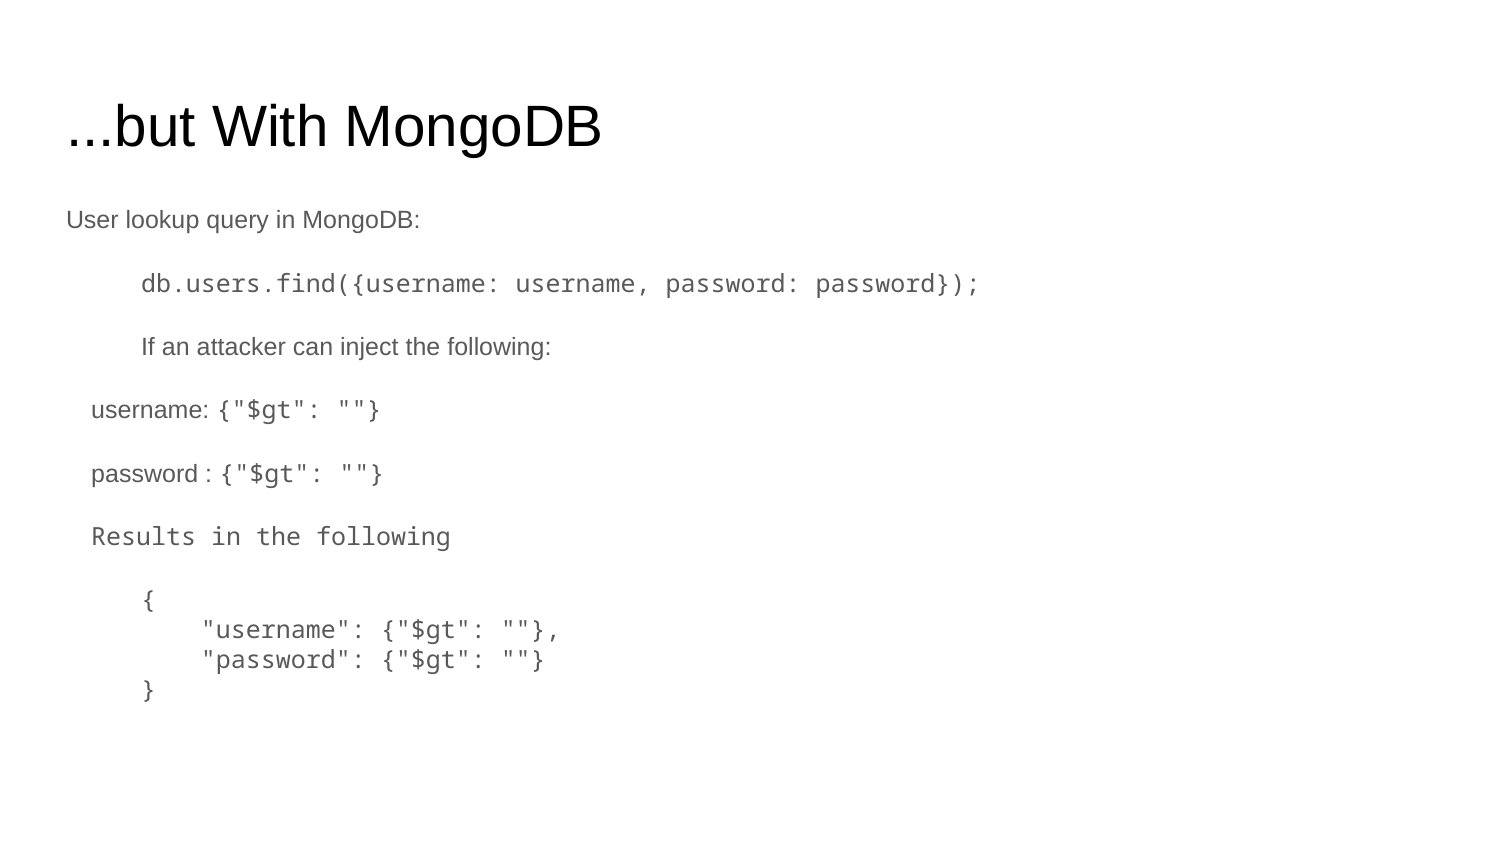

# ...but With MongoDB
User lookup query in MongoDB:
db.users.find({username: username, password: password});
If an attacker can inject the following:
username: {"$gt": ""}
password : {"$gt": ""}
Results in the following
{
 "username": {"$gt": ""},
 "password": {"$gt": ""}
}